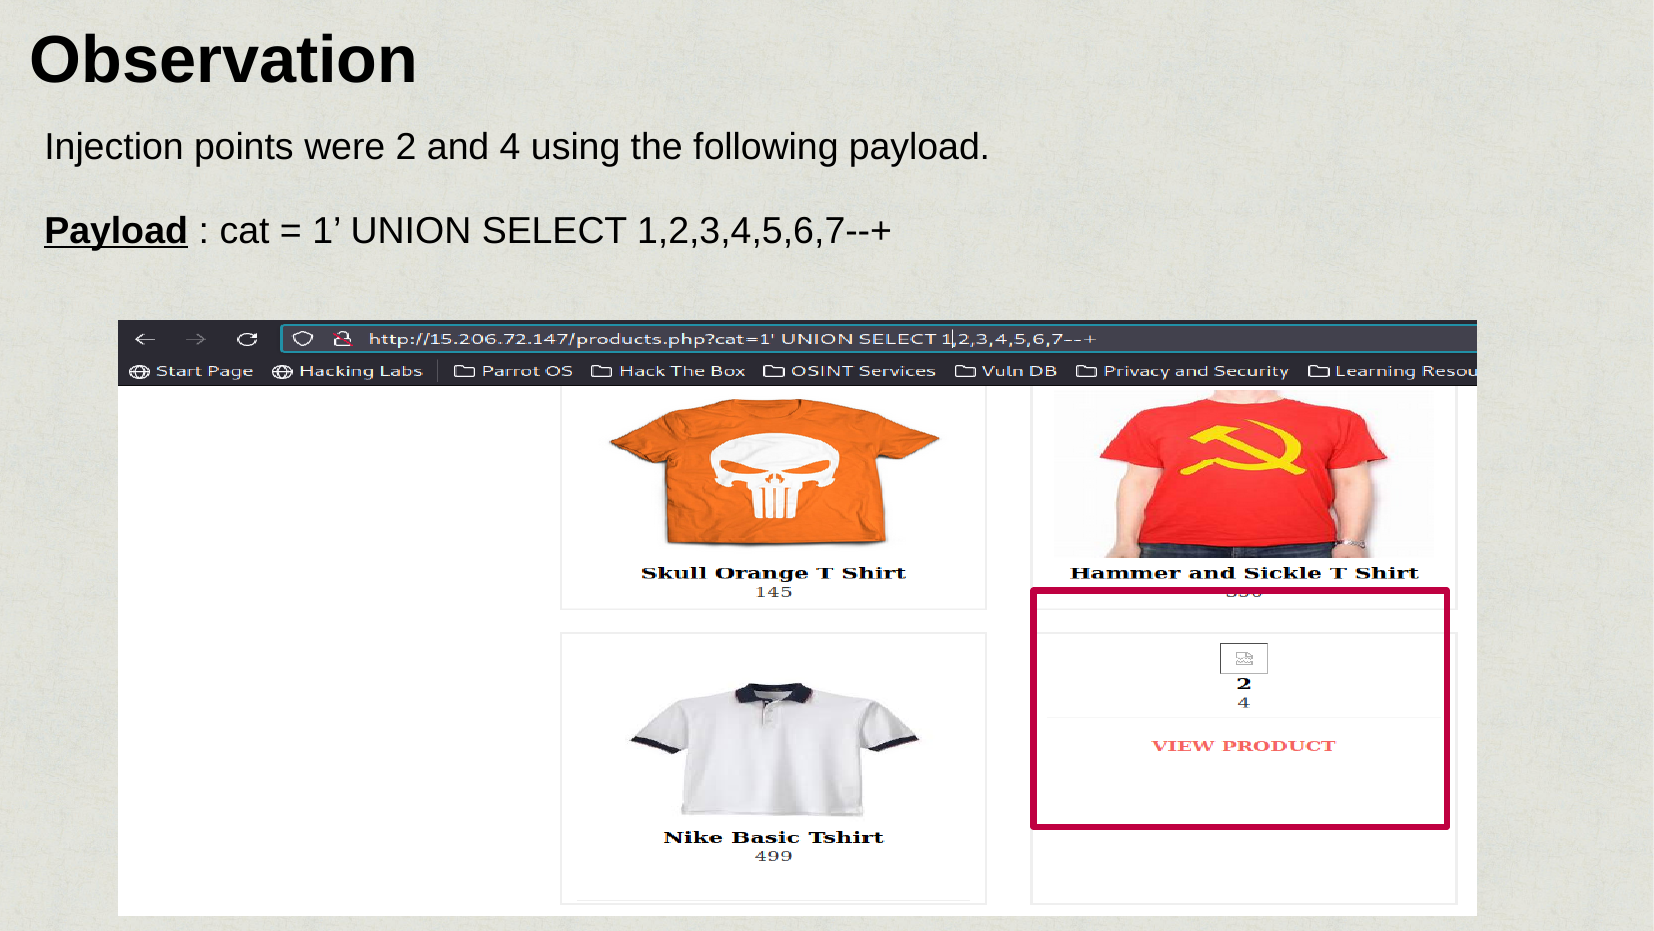

# Observation
Injection points were 2 and 4 using the following payload.
Payload : cat = 1’ UNION SELECT 1,2,3,4,5,6,7--+